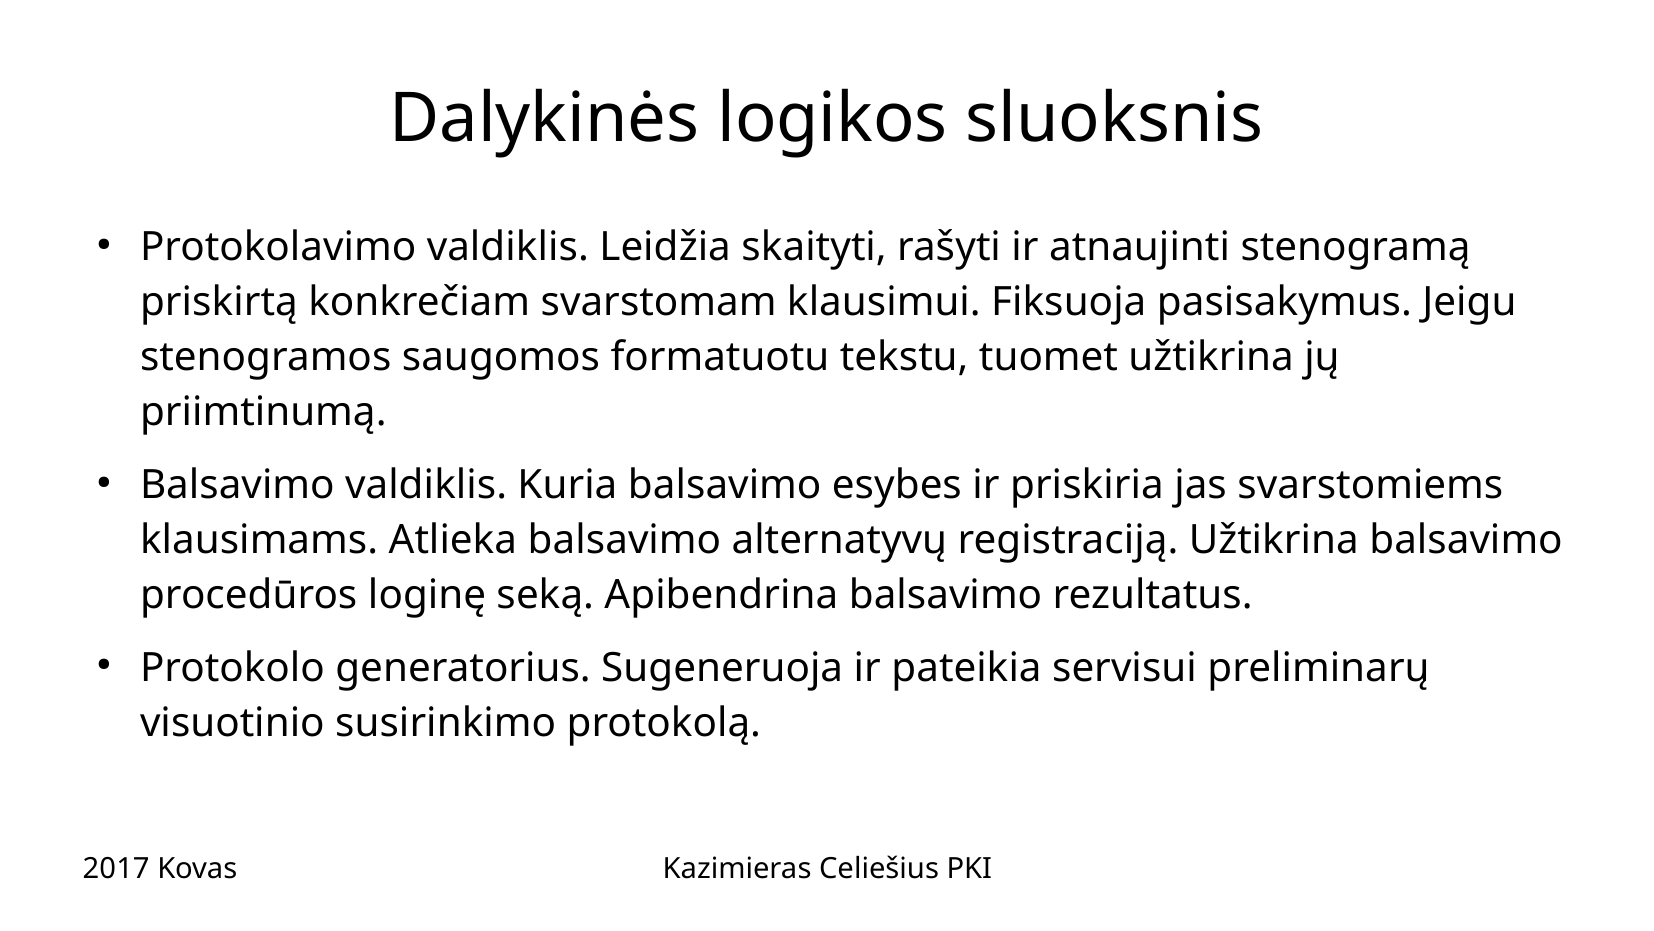

# Dalykinės logikos sluoksnis
Protokolavimo valdiklis. Leidžia skaityti, rašyti ir atnaujinti stenogramą priskirtą konkrečiam svarstomam klausimui. Fiksuoja pasisakymus. Jeigu stenogramos saugomos formatuotu tekstu, tuomet užtikrina jų priimtinumą.
Balsavimo valdiklis. Kuria balsavimo esybes ir priskiria jas svarstomiems klausimams. Atlieka balsavimo alternatyvų registraciją. Užtikrina balsavimo procedūros loginę seką. Apibendrina balsavimo rezultatus.
Protokolo generatorius. Sugeneruoja ir pateikia servisui preliminarų visuotinio susirinkimo protokolą.
2017 Kovas
Kazimieras Celiešius PKI